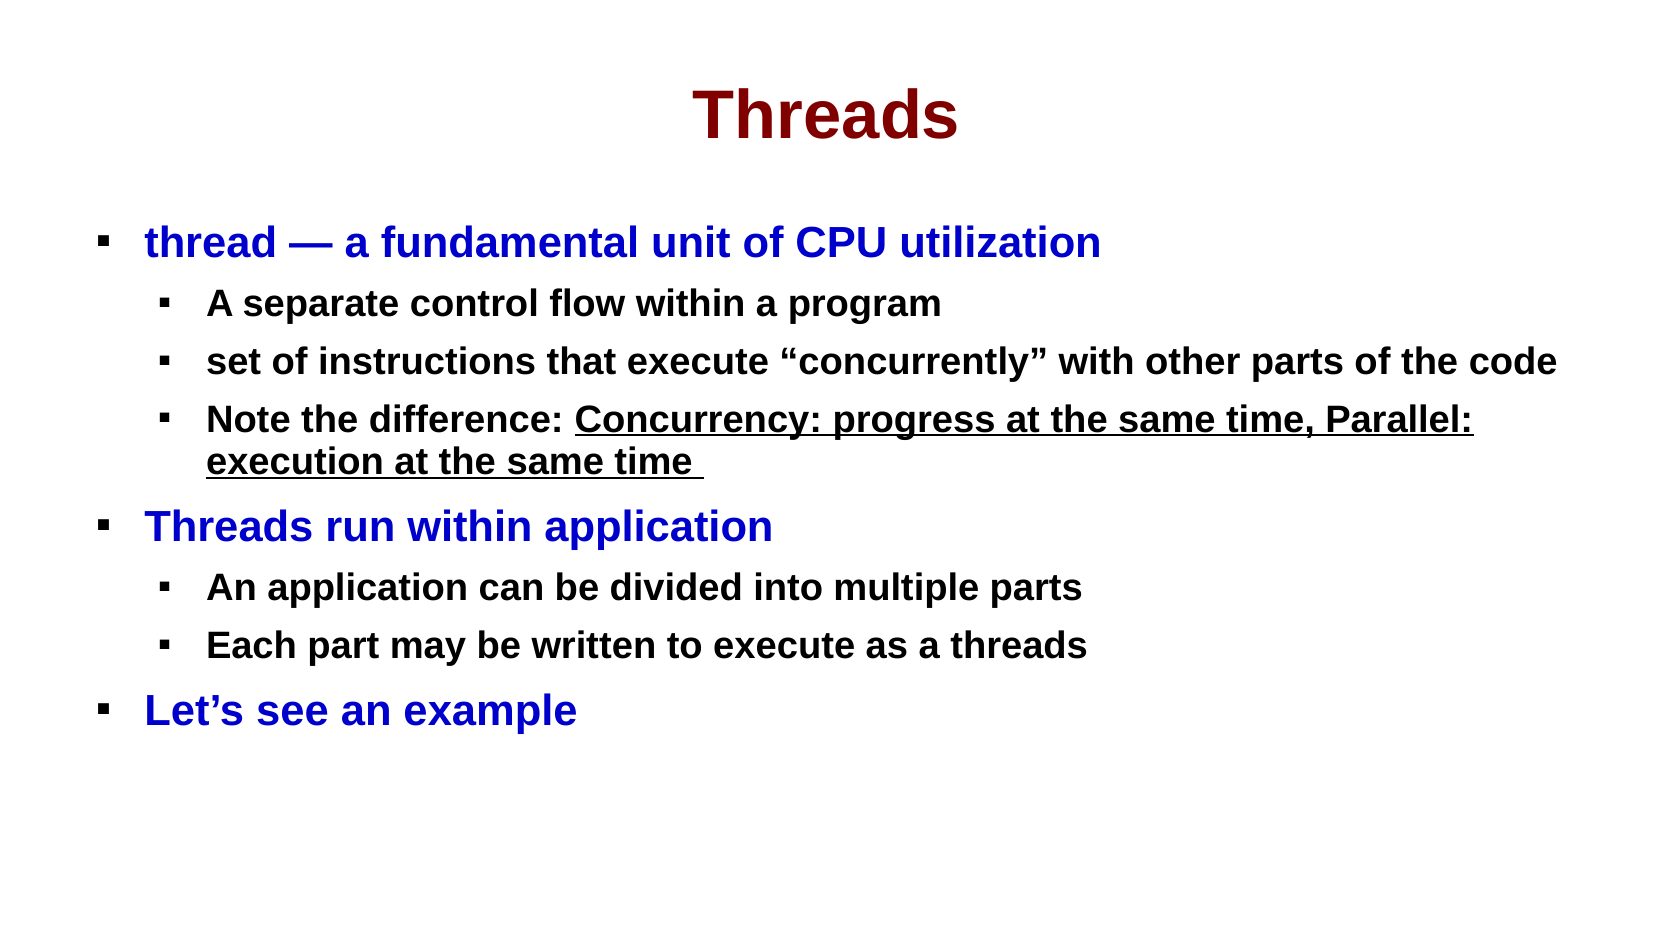

# Threads
thread — a fundamental unit of CPU utilization
A separate control flow within a program
set of instructions that execute “concurrently” with other parts of the code
Note the difference: Concurrency: progress at the same time, Parallel: execution at the same time
Threads run within application
An application can be divided into multiple parts
Each part may be written to execute as a threads
Let’s see an example